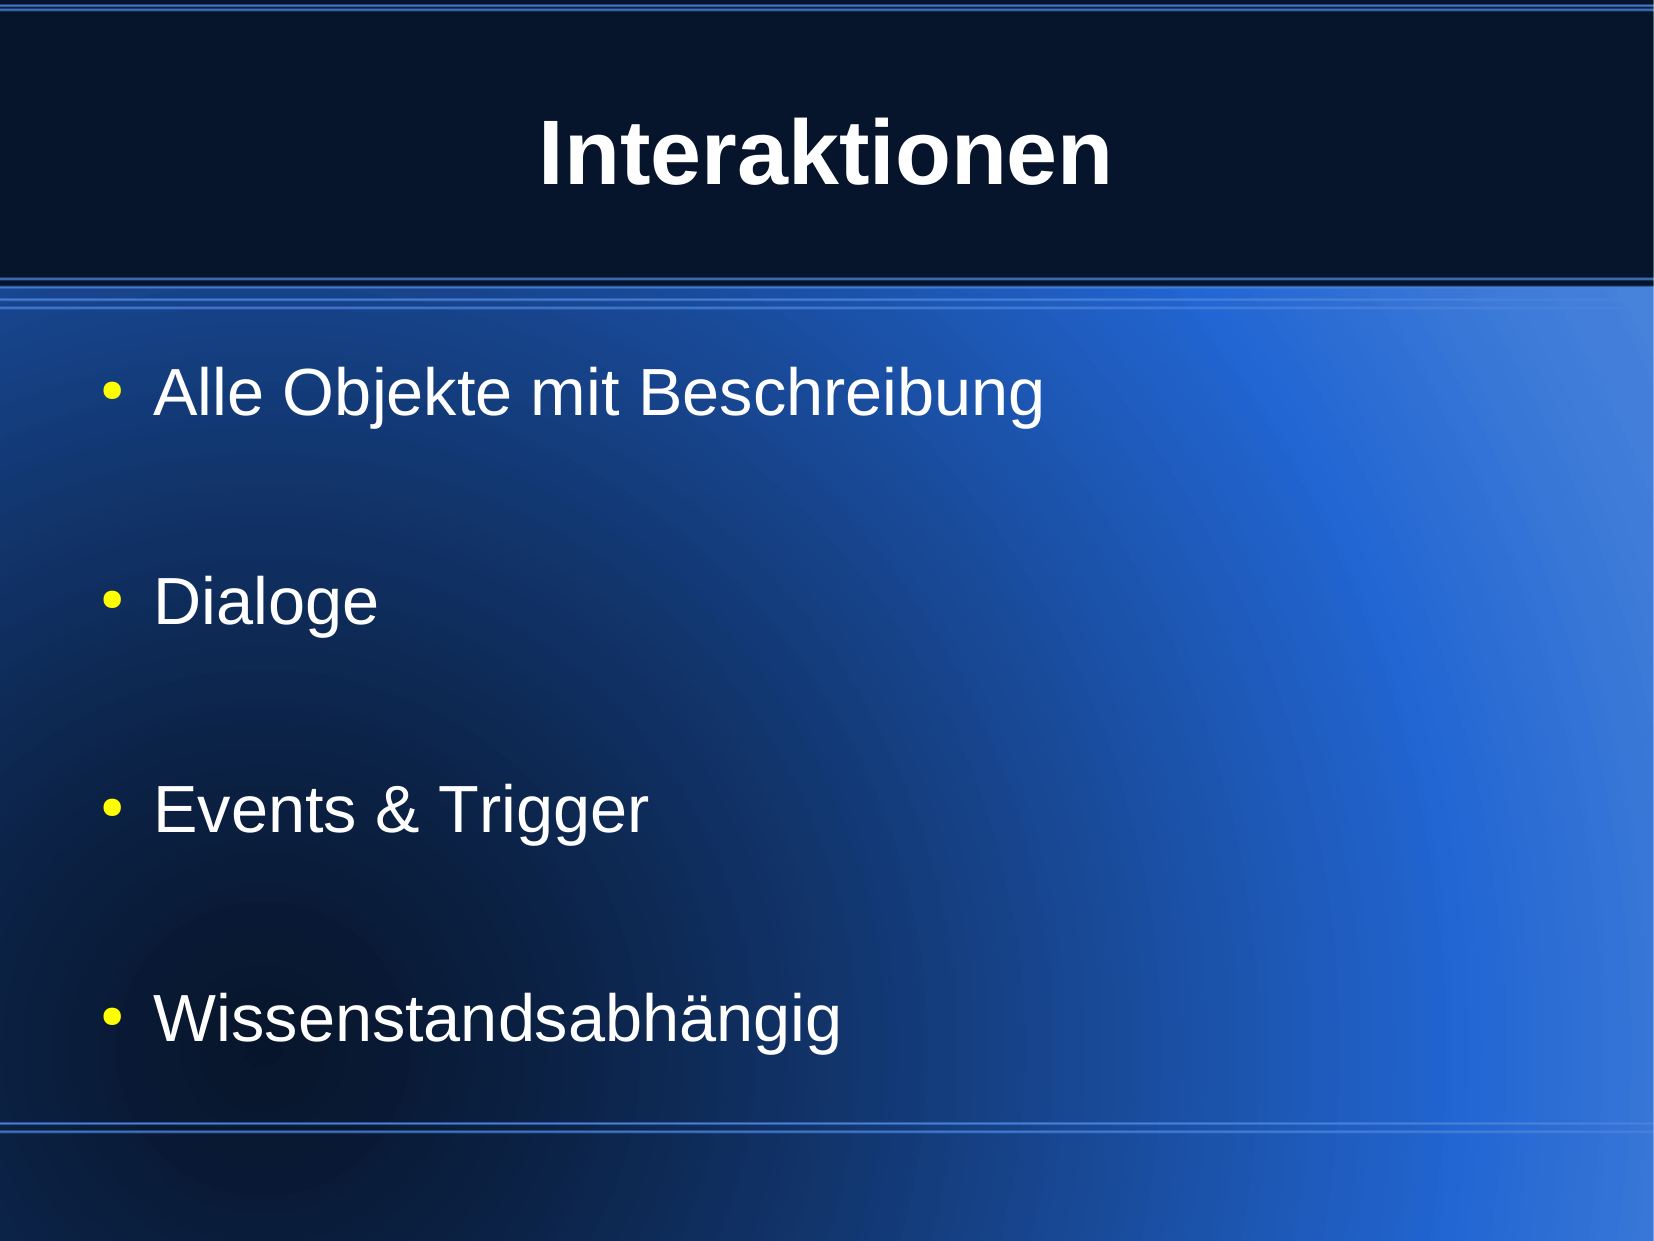

# Interaktionen
Alle Objekte mit Beschreibung
Dialoge
Events & Trigger
Wissenstandsabhängig